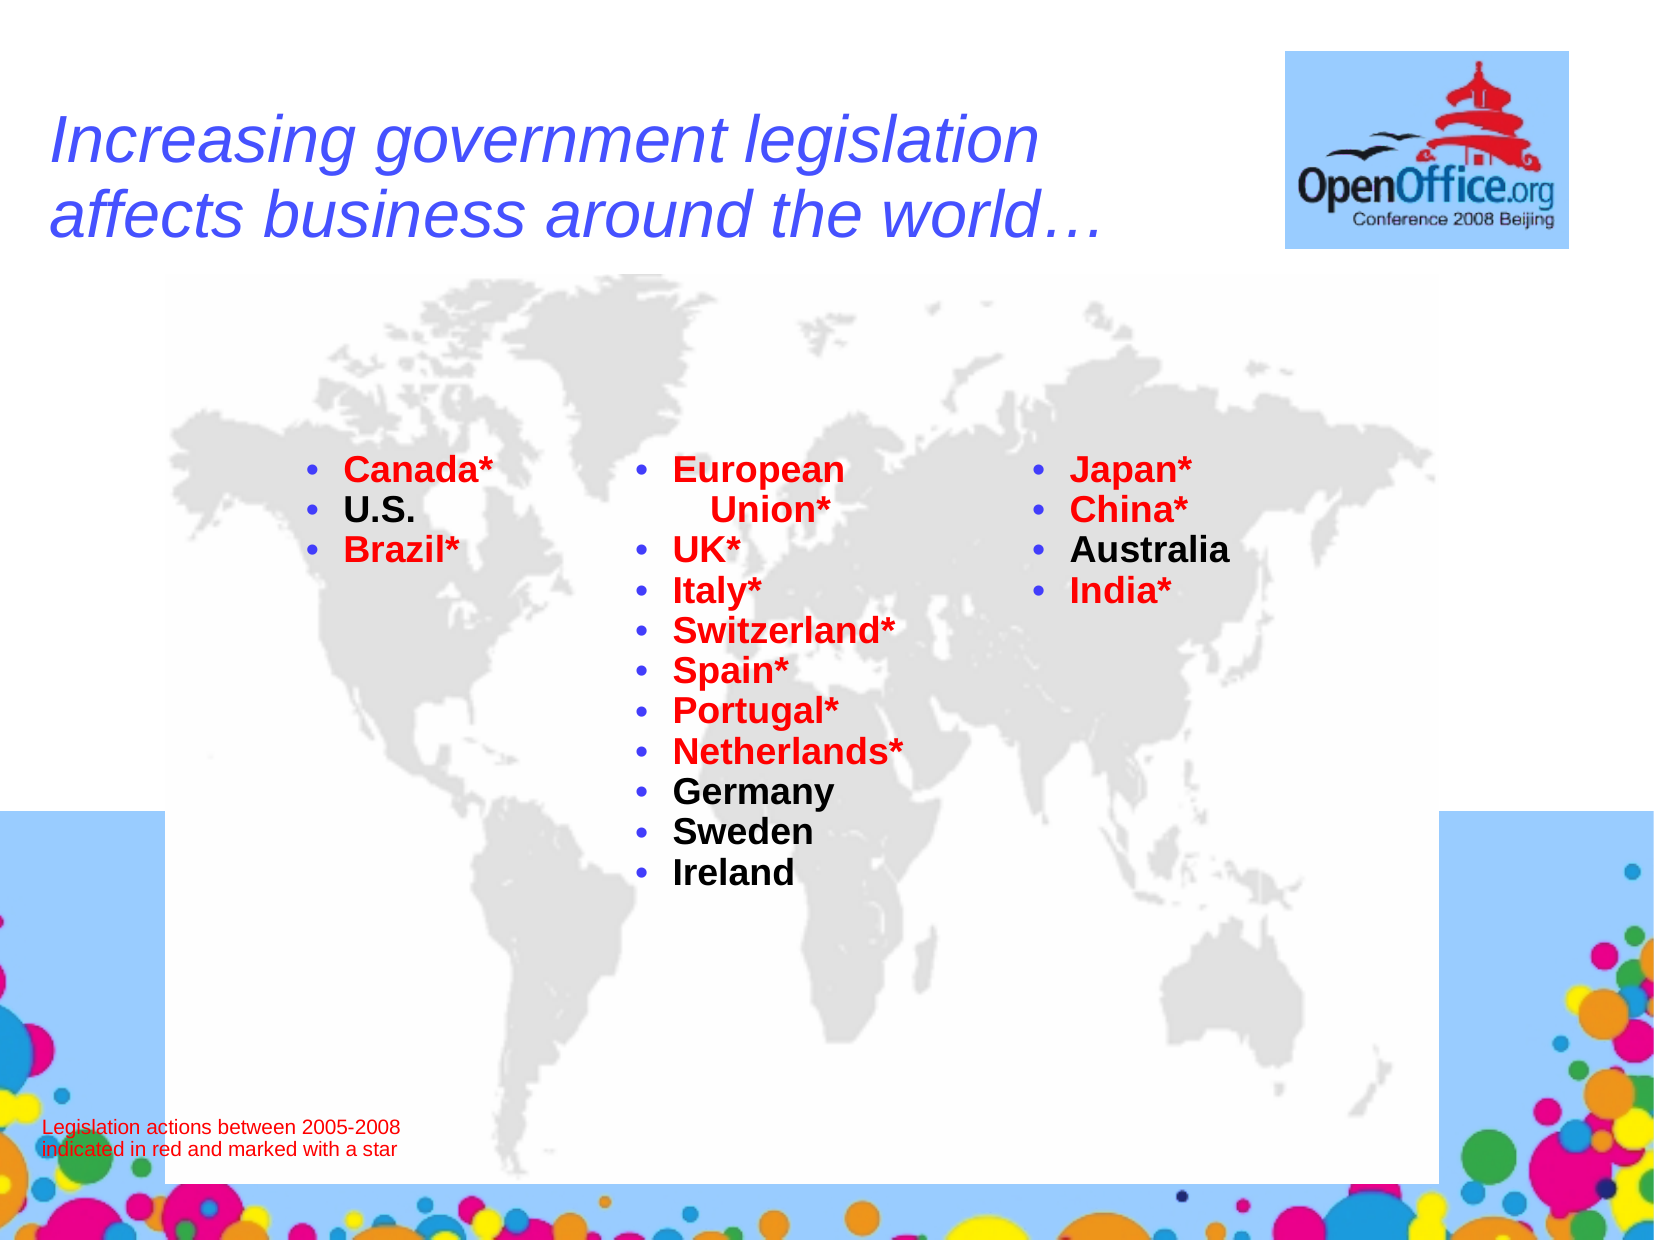

Global trends
Increasing government legislation
affects business around the world…
Canada*
U.S.
Brazil*
European Union*
UK*
Italy*
Switzerland*
Spain*
Portugal*
Netherlands*
Germany
Sweden
Ireland
Japan*
China*
Australia
India*
Legislation actions between 2005-2008 indicated in red and marked with a star
10